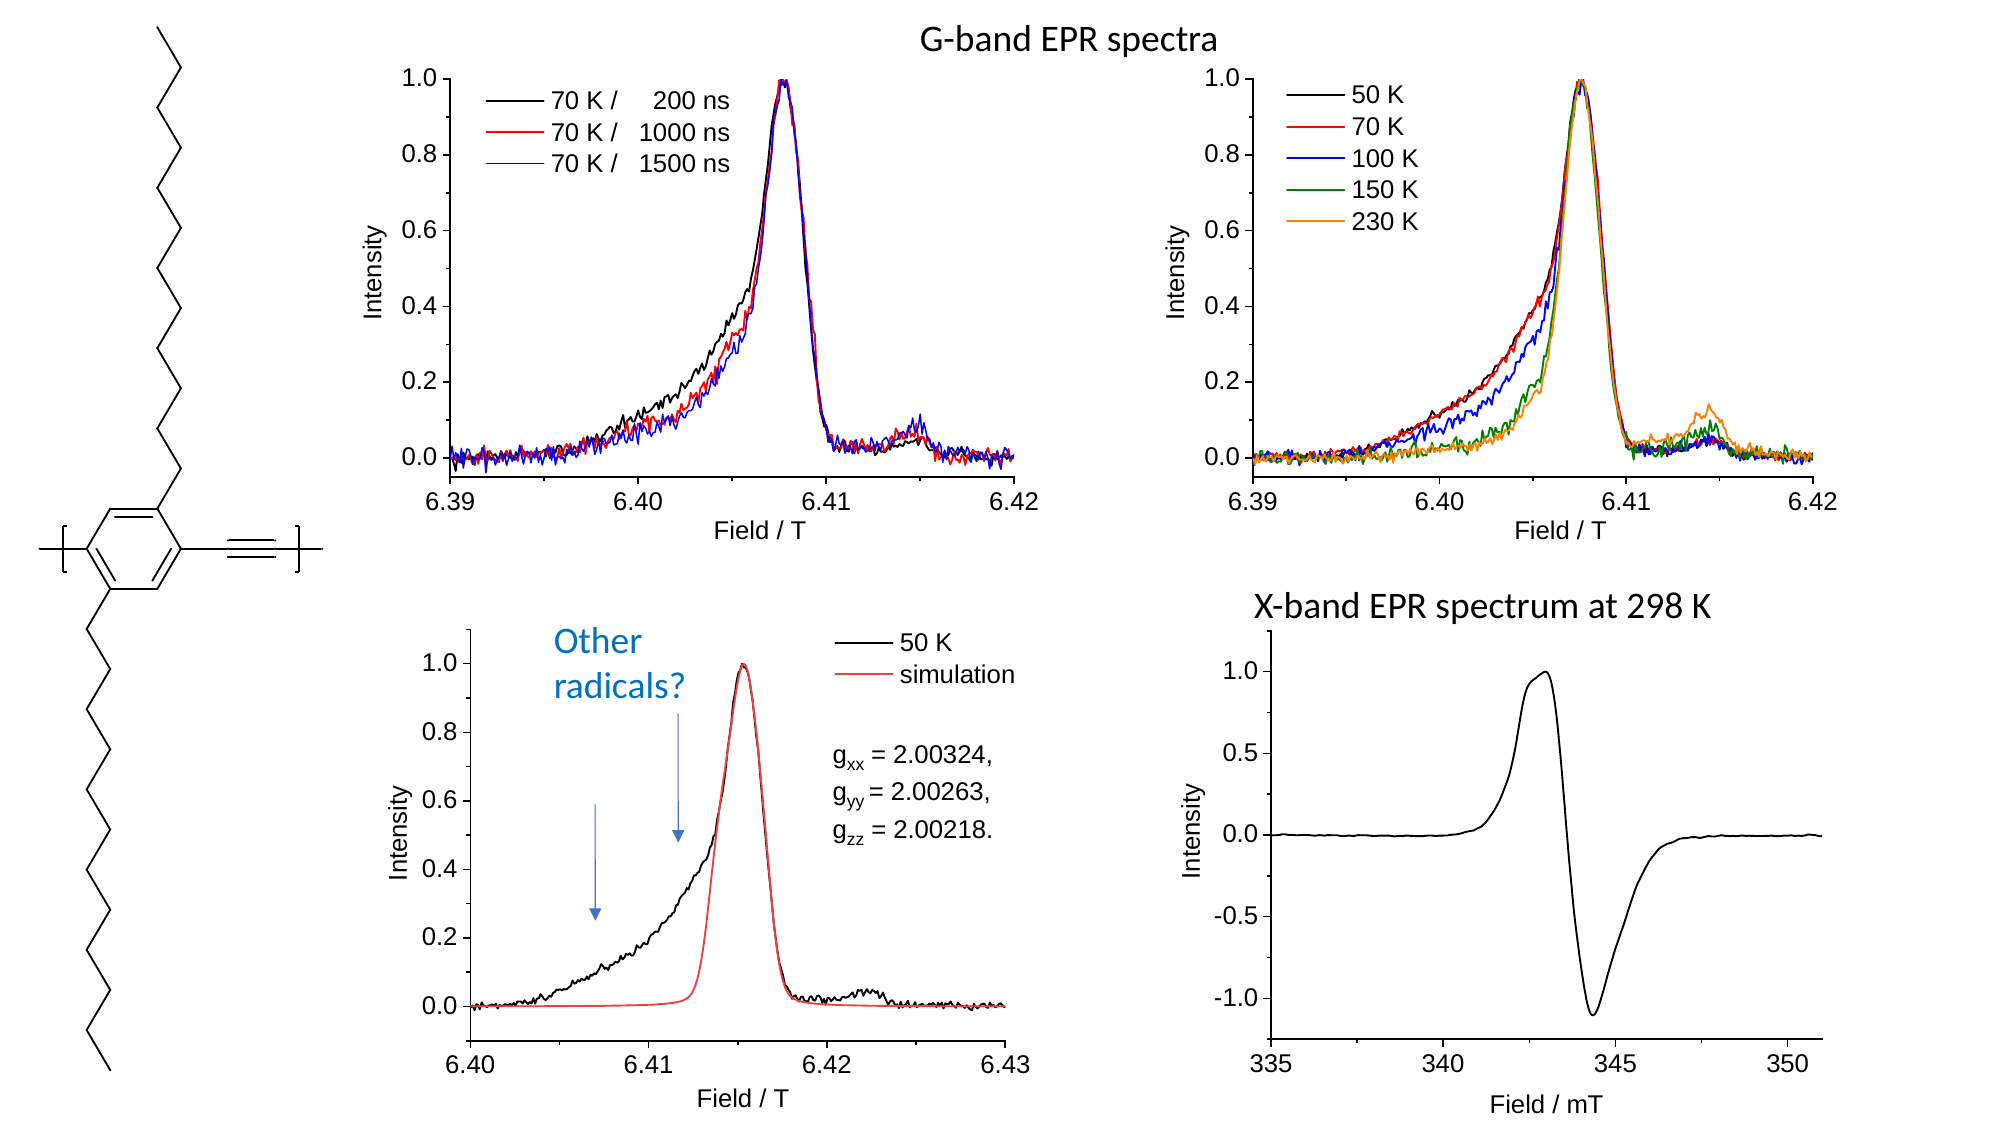

G-band EPR spectra
X-band EPR spectrum at 298 K
Other radicals?